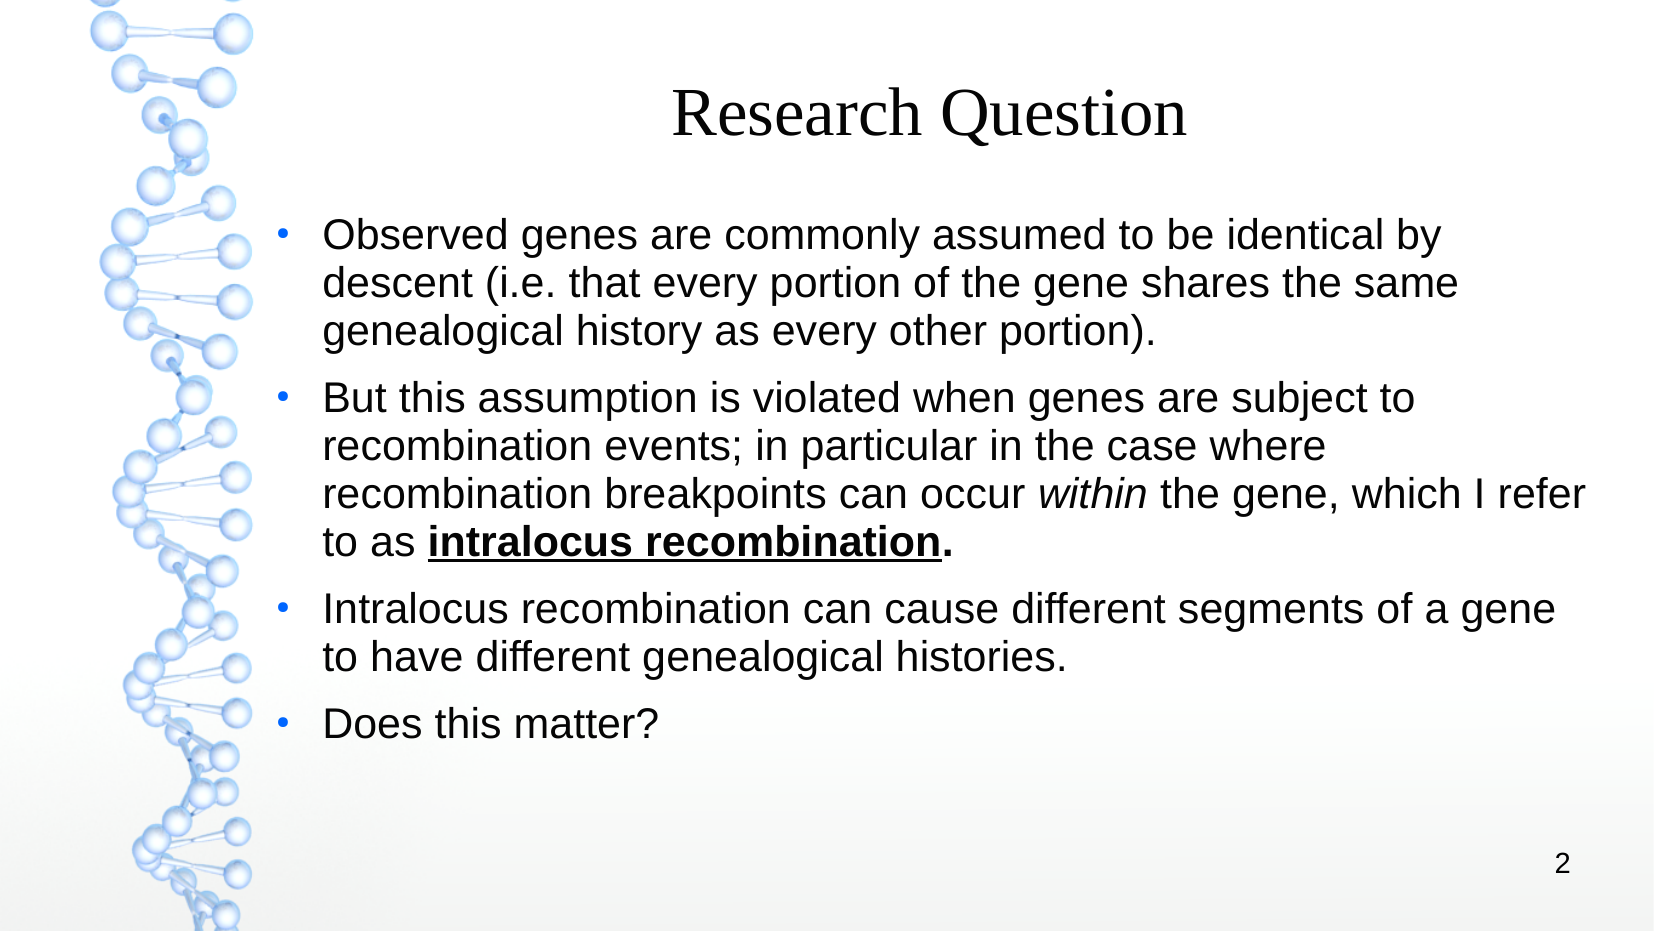

Research Question
# Observed genes are commonly assumed to be identical by descent (i.e. that every portion of the gene shares the same genealogical history as every other portion).
But this assumption is violated when genes are subject to recombination events; in particular in the case where recombination breakpoints can occur within the gene, which I refer to as intralocus recombination.
Intralocus recombination can cause different segments of a gene to have different genealogical histories.
Does this matter?
2